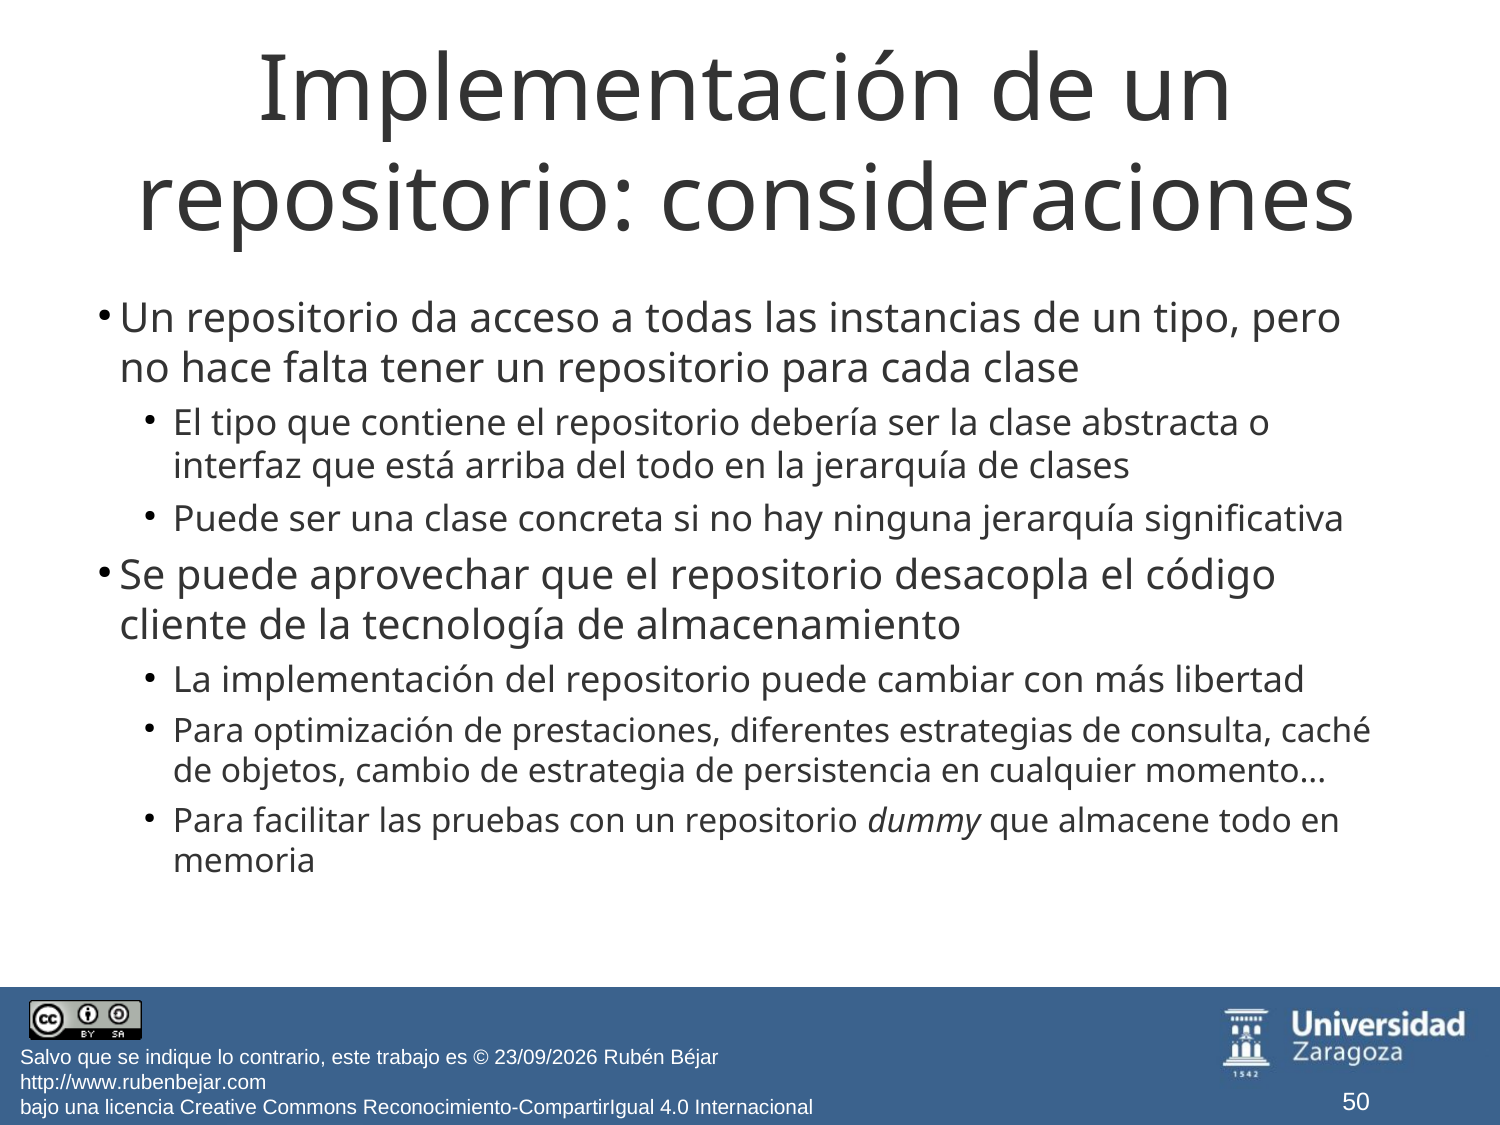

# Implementación de un repositorio: consideraciones
Un repositorio da acceso a todas las instancias de un tipo, pero no hace falta tener un repositorio para cada clase
El tipo que contiene el repositorio debería ser la clase abstracta o interfaz que está arriba del todo en la jerarquía de clases
Puede ser una clase concreta si no hay ninguna jerarquía significativa
Se puede aprovechar que el repositorio desacopla el código cliente de la tecnología de almacenamiento
La implementación del repositorio puede cambiar con más libertad
Para optimización de prestaciones, diferentes estrategias de consulta, caché de objetos, cambio de estrategia de persistencia en cualquier momento...
Para facilitar las pruebas con un repositorio dummy que almacene todo en memoria